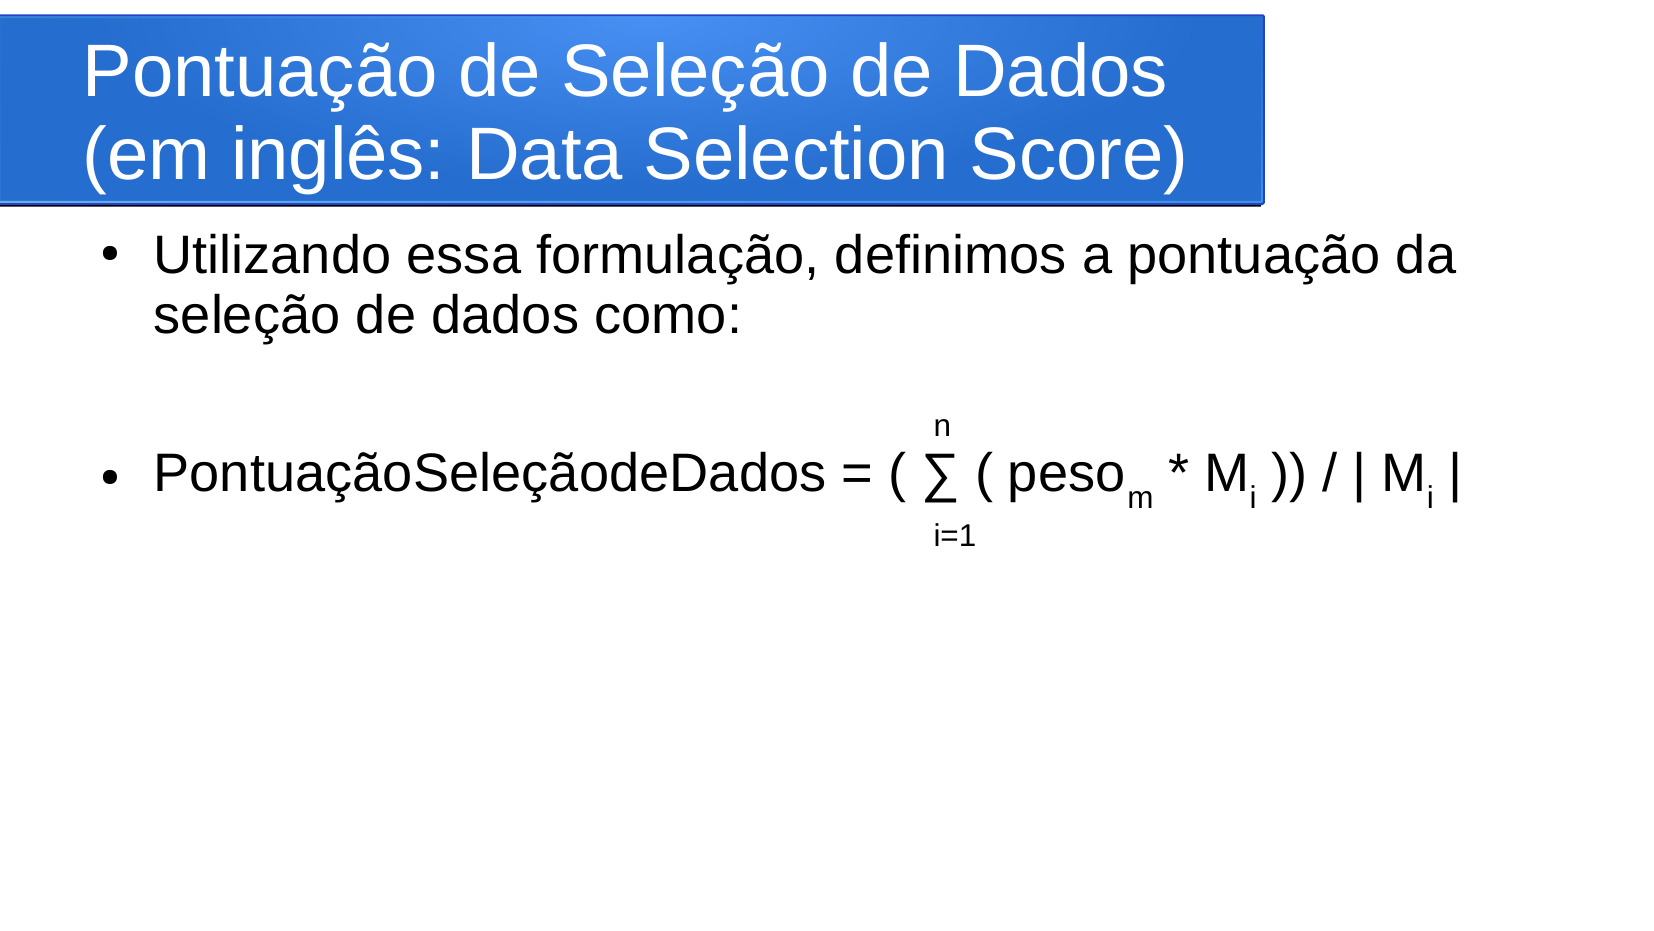

# Pontuação de Seleção de Dados (em inglês: Data Selection Score)
Utilizando essa formulação, definimos a pontuação da seleção de dados como:
 n
PontuaçãoSeleçãodeDados = ( ∑ ( pesom * Mi )) / | Mi |
 i=1